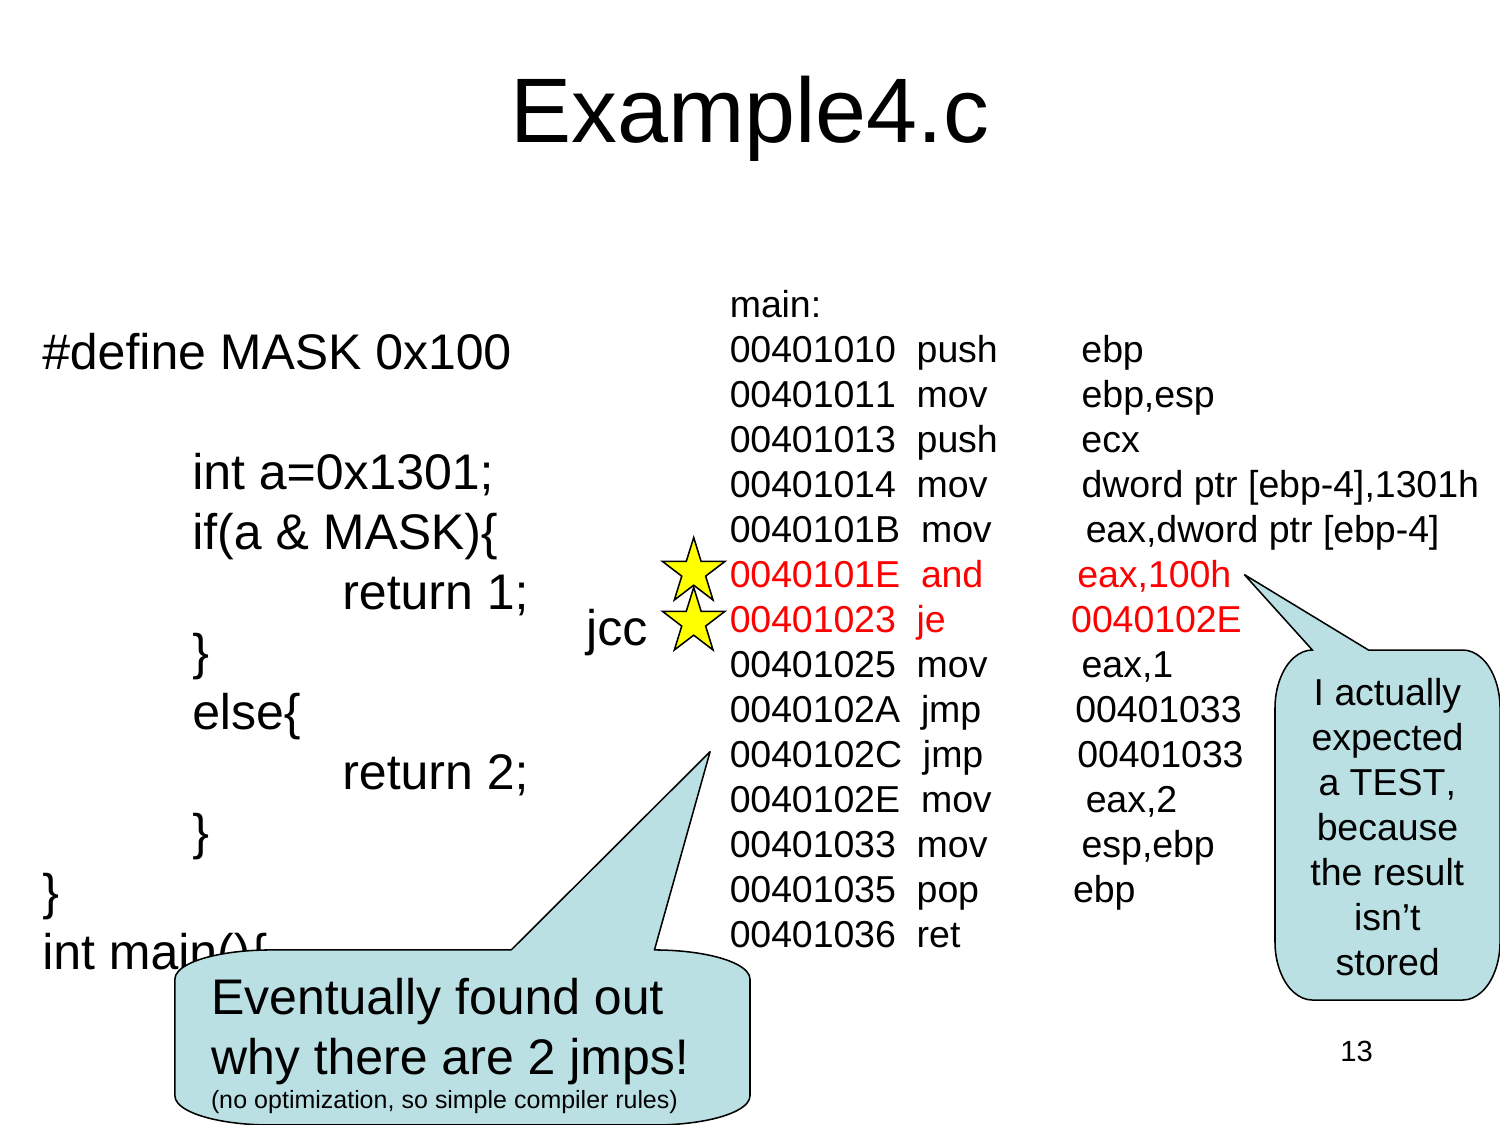

# Example4.c
main:
00401010 push ebp
00401011 mov ebp,esp
00401013 push ecx
00401014 mov dword ptr [ebp-4],1301h
0040101B mov eax,dword ptr [ebp-4]
0040101E and eax,100h
00401023 je 0040102E
00401025 mov eax,1
0040102A jmp 00401033
0040102C jmp 00401033
0040102E mov eax,2
00401033 mov esp,ebp
00401035 pop ebp
00401036 ret
#define MASK 0x100
	int a=0x1301;
	if(a & MASK){
		return 1;
	}
	else{
		return 2;
	}
}
int main(){
jcc
I actually expected a TEST, because the result isn’t stored
Eventually found out why there are 2 jmps!
(no optimization, so simple compiler rules)